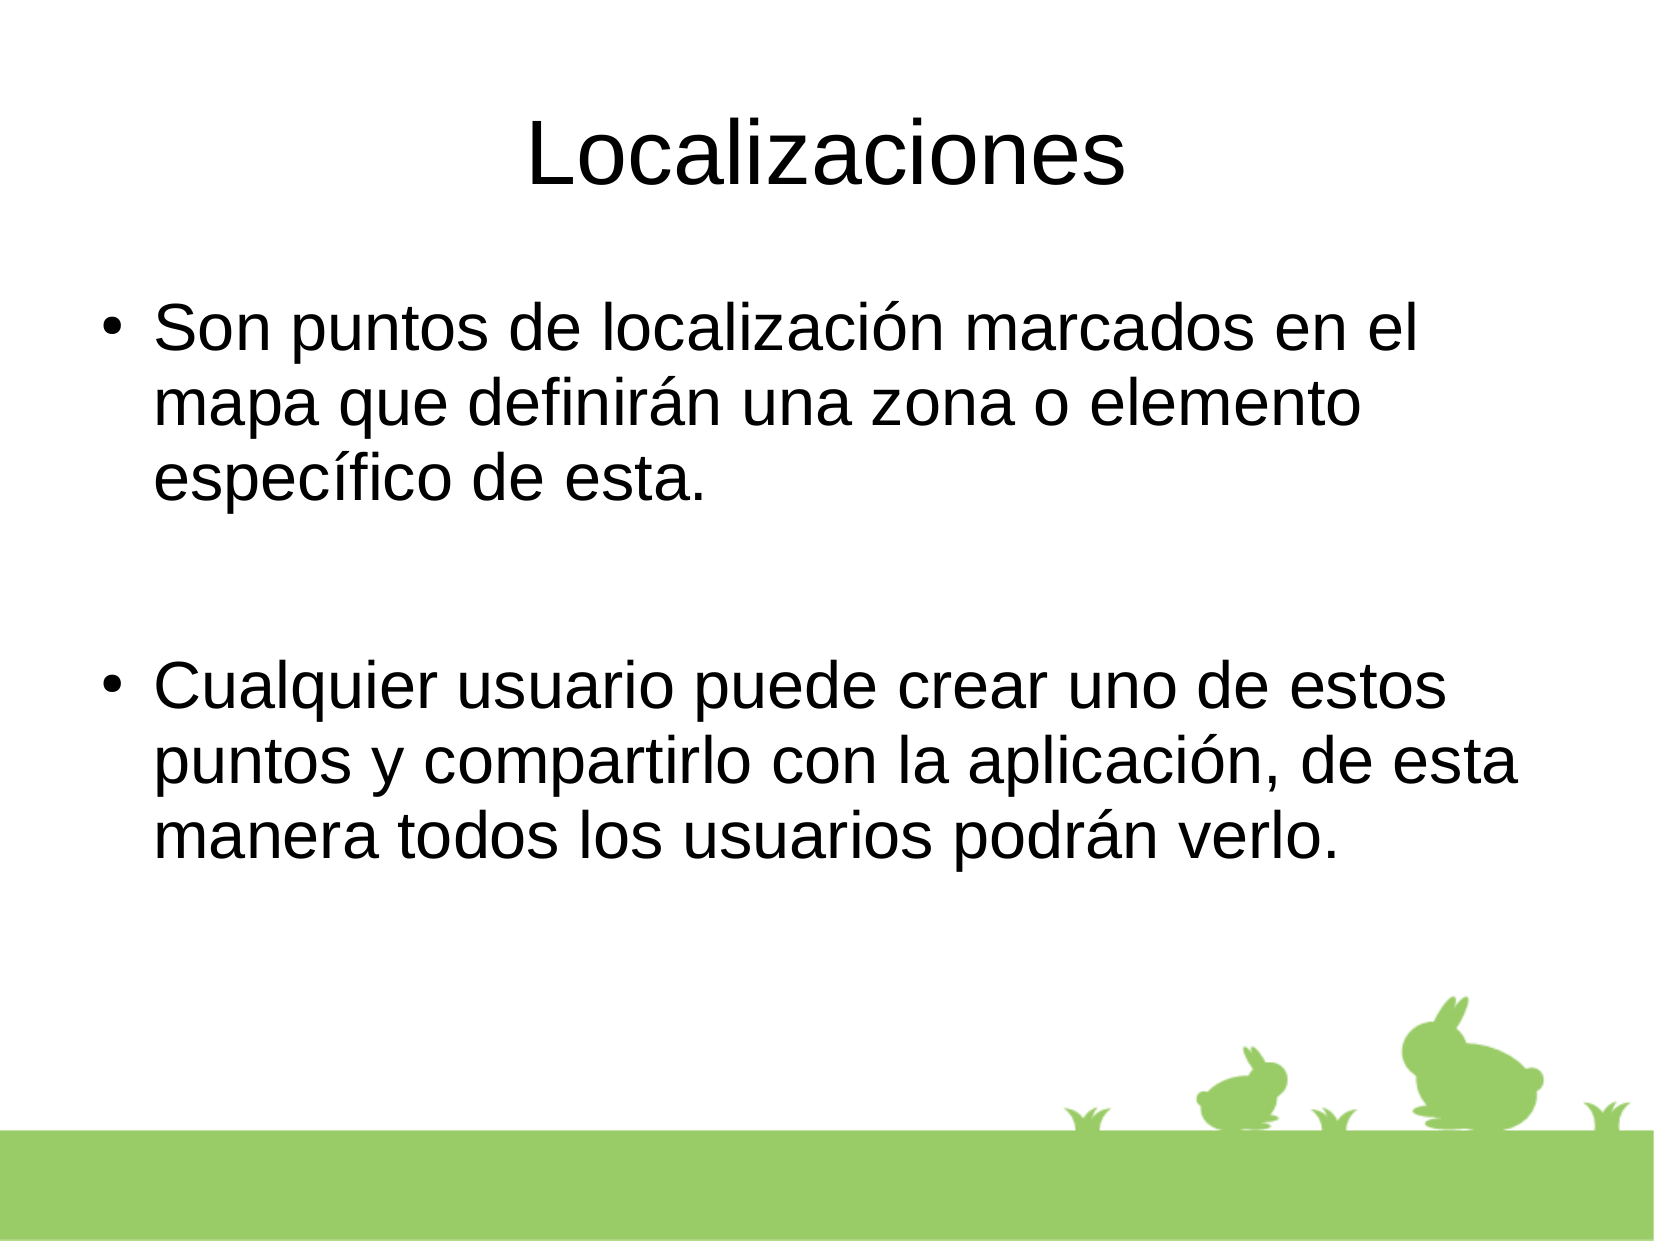

# Localizaciones
Son puntos de localización marcados en el mapa que definirán una zona o elemento específico de esta.
Cualquier usuario puede crear uno de estos puntos y compartirlo con la aplicación, de esta manera todos los usuarios podrán verlo.